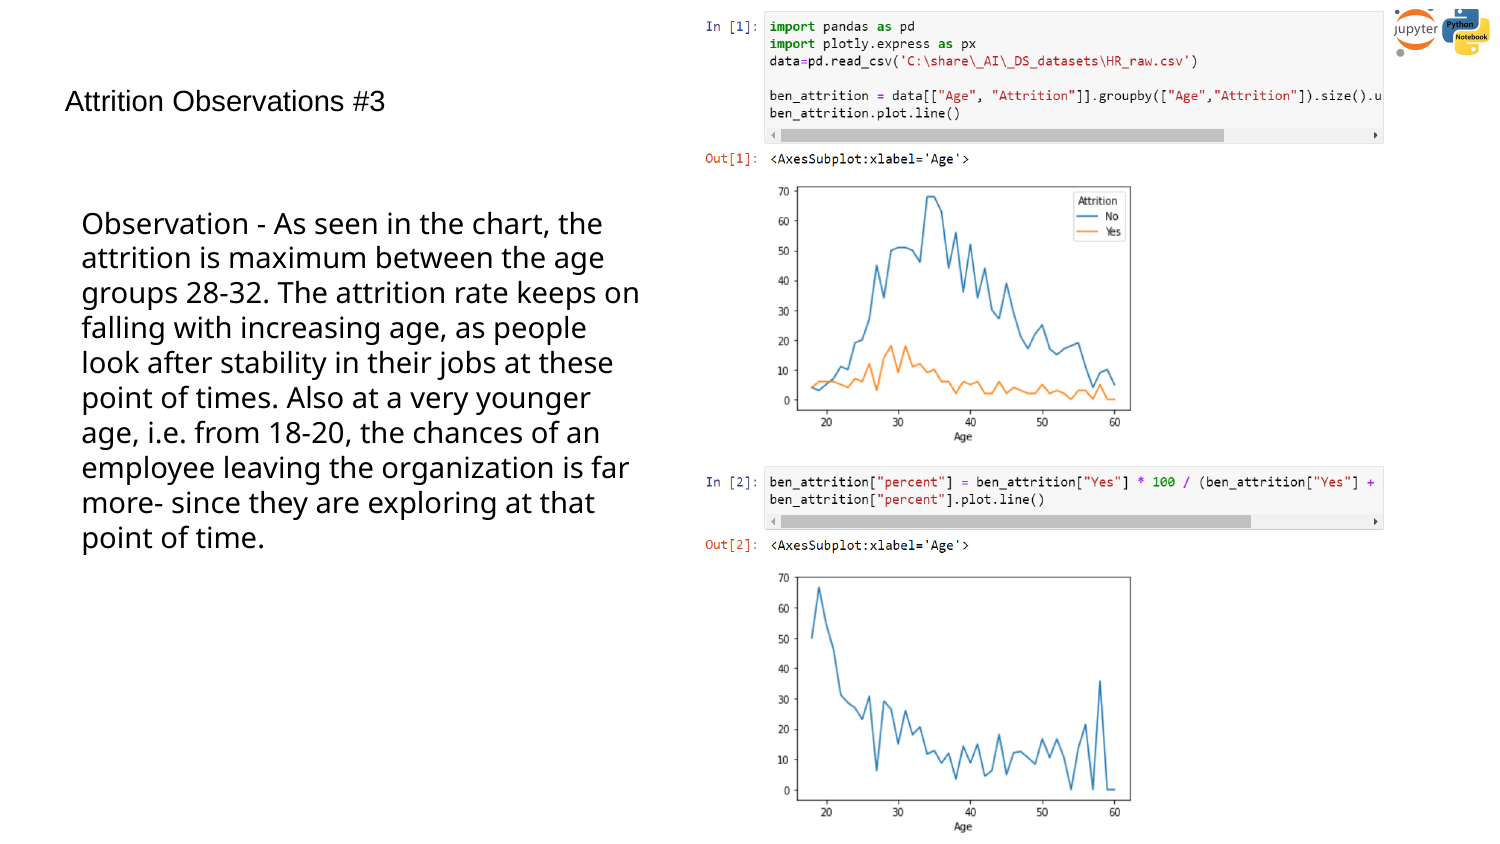

# Attrition Observations #3
Observation - As seen in the chart, the attrition is maximum between the age groups 28-32. The attrition rate keeps on falling with increasing age, as people look after stability in their jobs at these point of times. Also at a very younger age, i.e. from 18-20, the chances of an employee leaving the organization is far more- since they are exploring at that point of time.